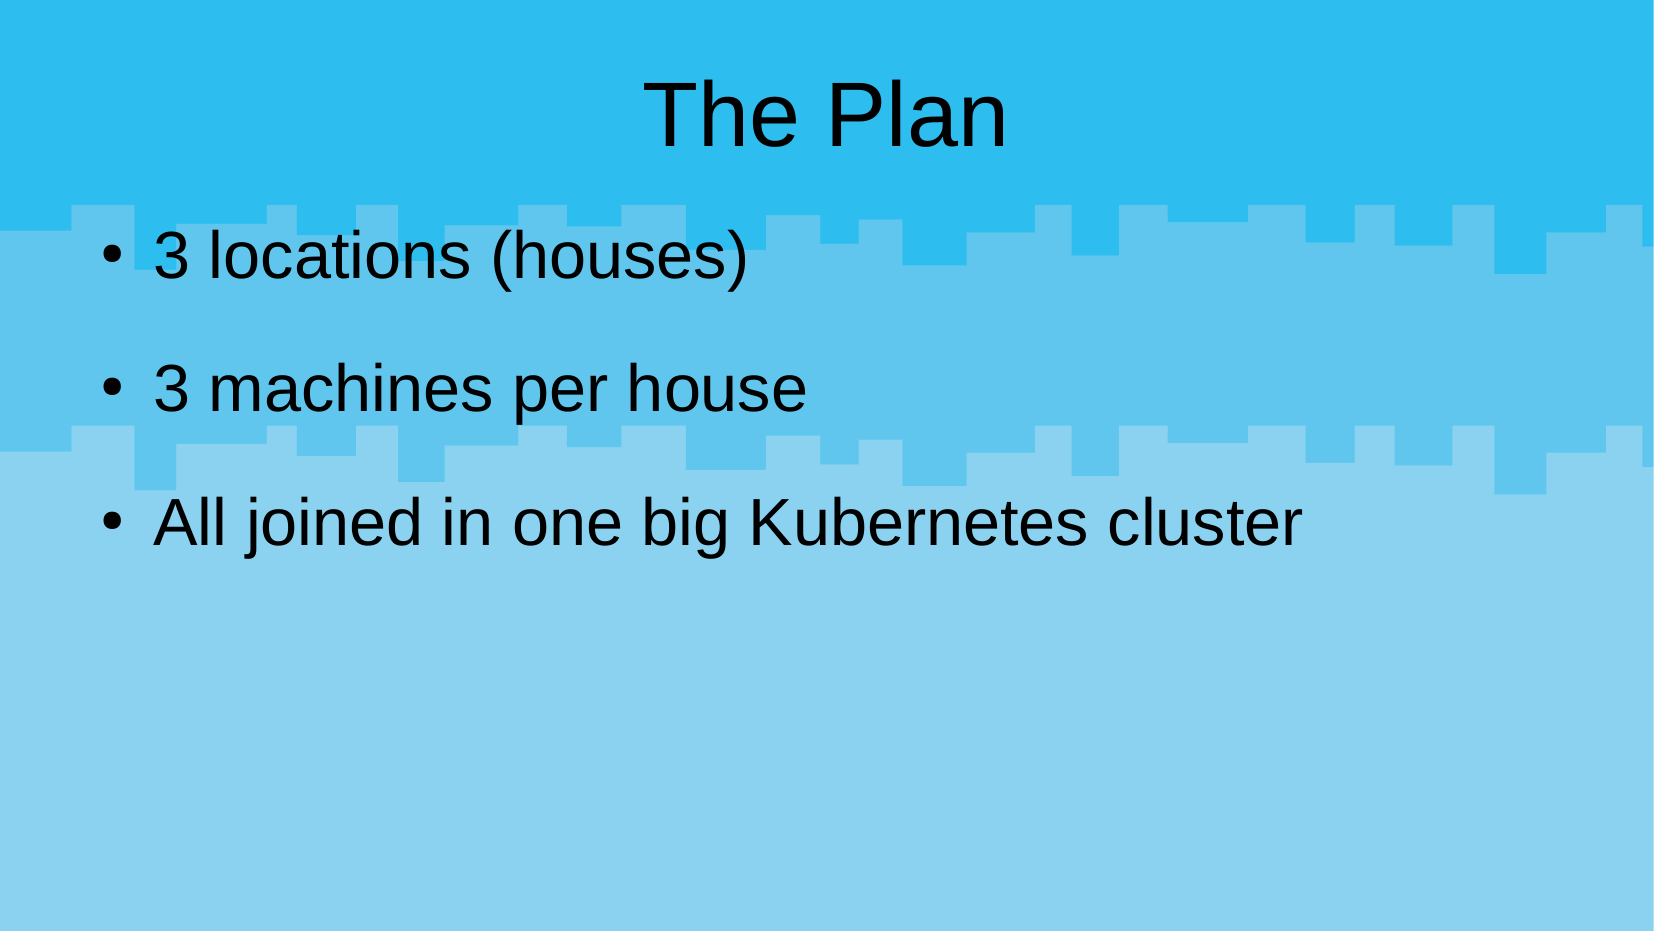

# The Plan
3 locations (houses)
3 machines per house
All joined in one big Kubernetes cluster